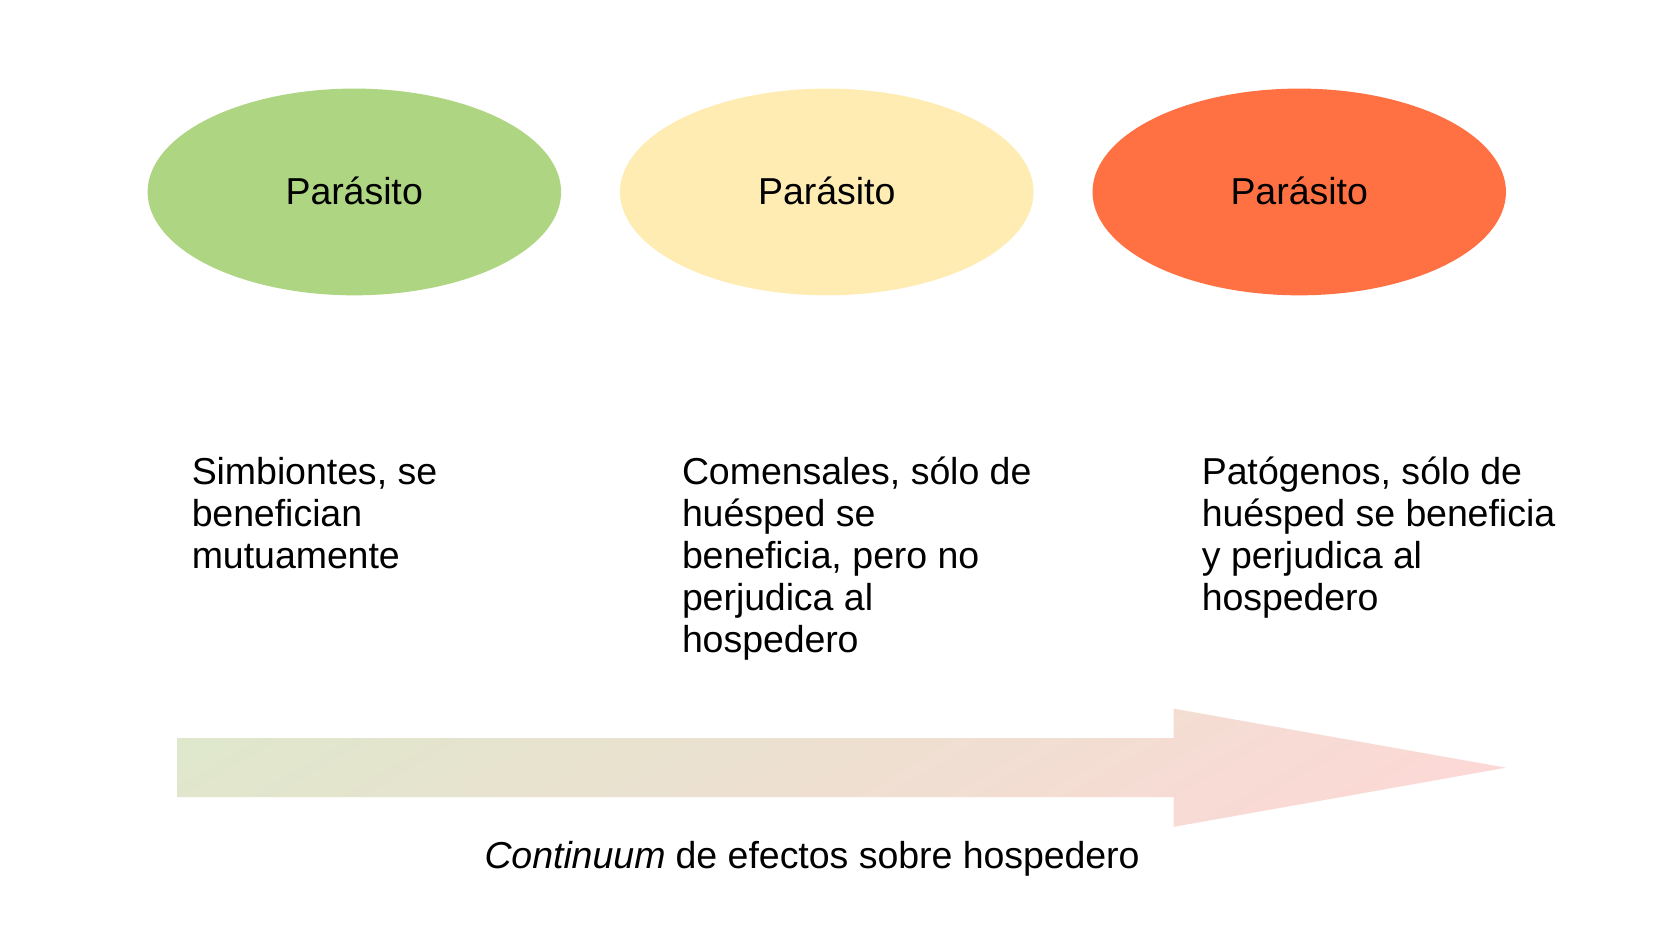

Parásito
Parásito
Parásito
Simbiontes, se benefician mutuamente
Comensales, sólo de huésped se beneficia, pero no perjudica al hospedero
Patógenos, sólo de huésped se beneficia y perjudica al hospedero
Continuum de efectos sobre hospedero